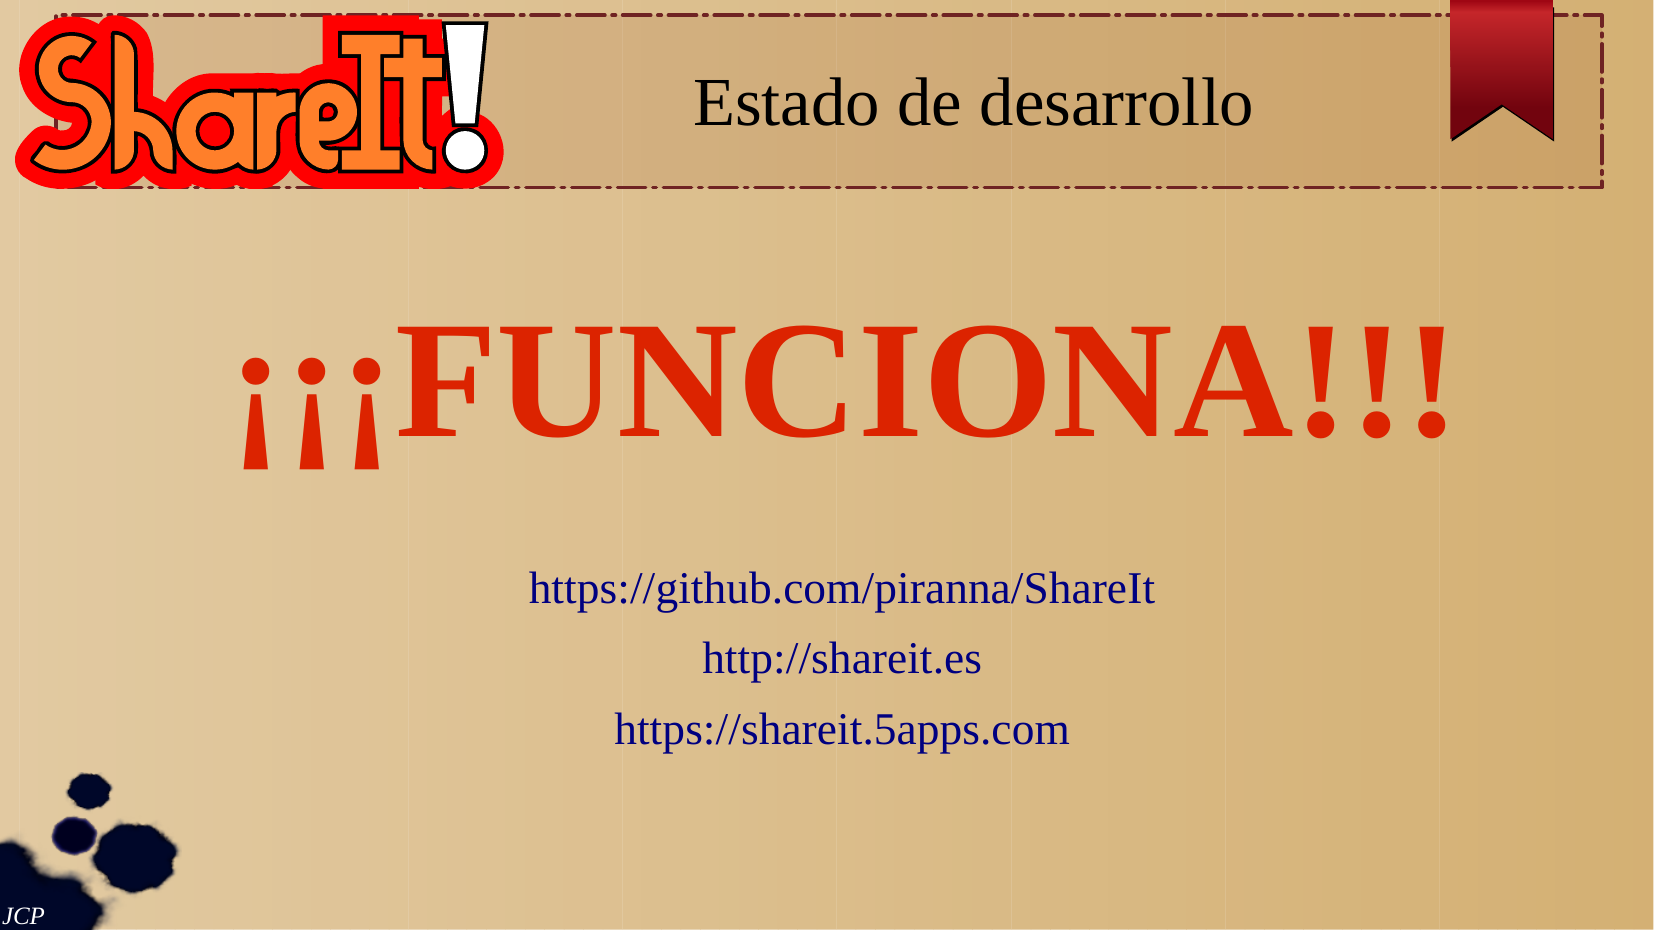

# Estado de desarrollo
¡¡¡FUNCIONA!!!
https://github.com/piranna/ShareIt
http://shareit.es
https://shareit.5apps.com
JCP